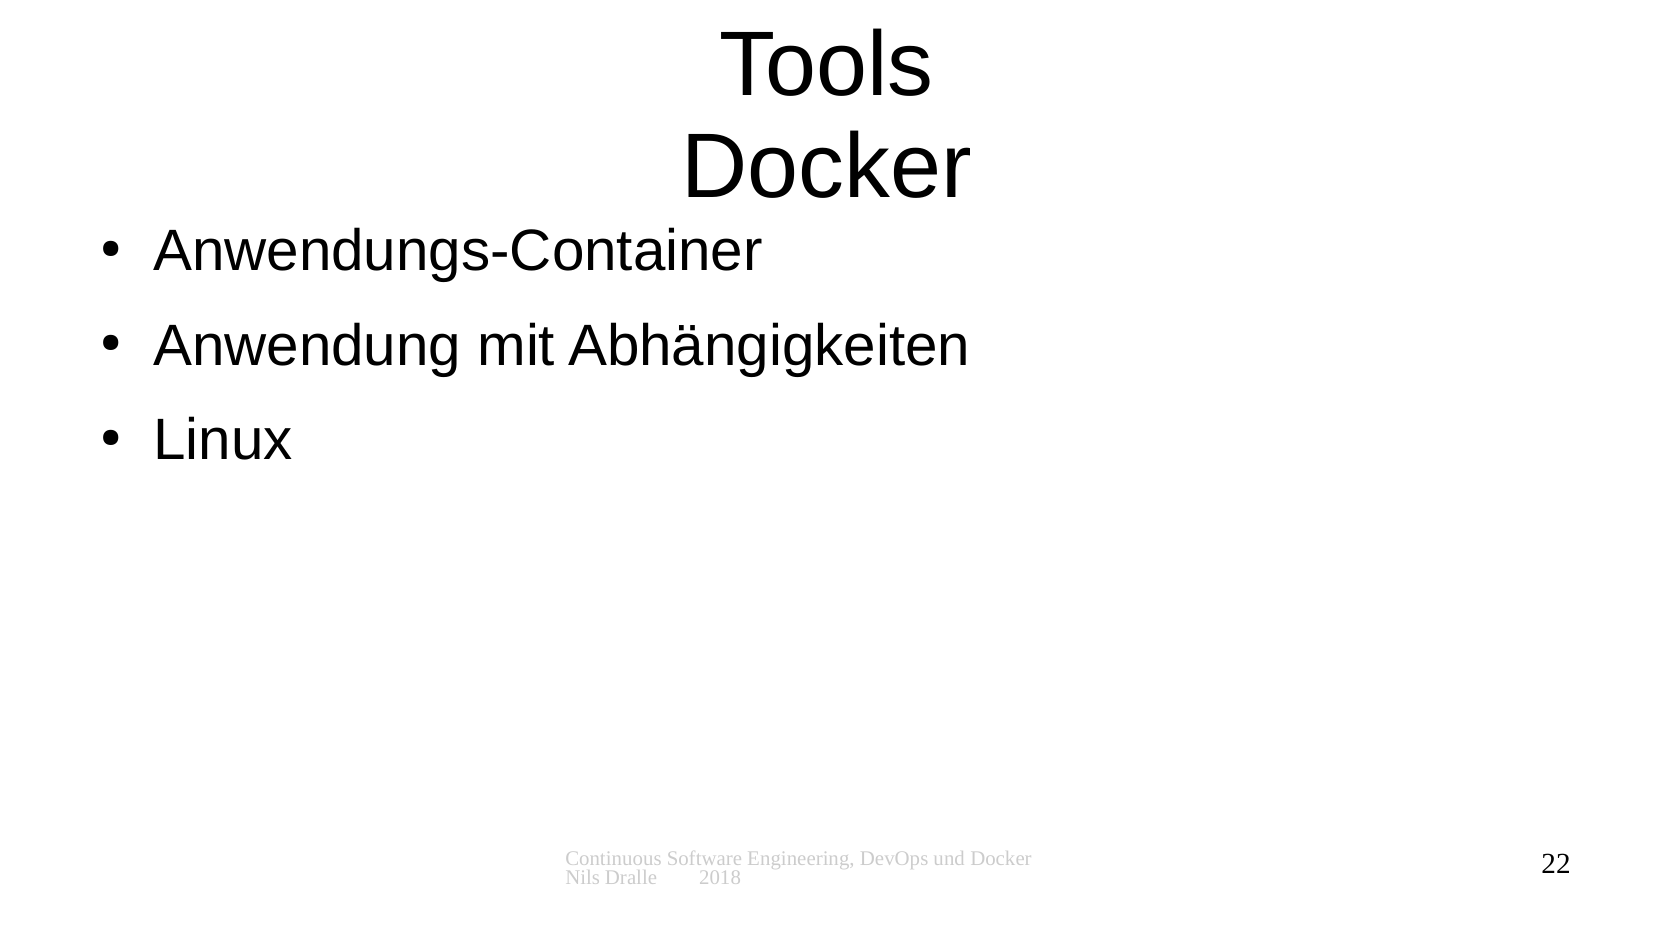

# Tools Docker
Anwendungs-Container
Anwendung mit Abhängigkeiten
Linux
Continuous Software Engineering, DevOps und Docker Nils Dralle 2018
22